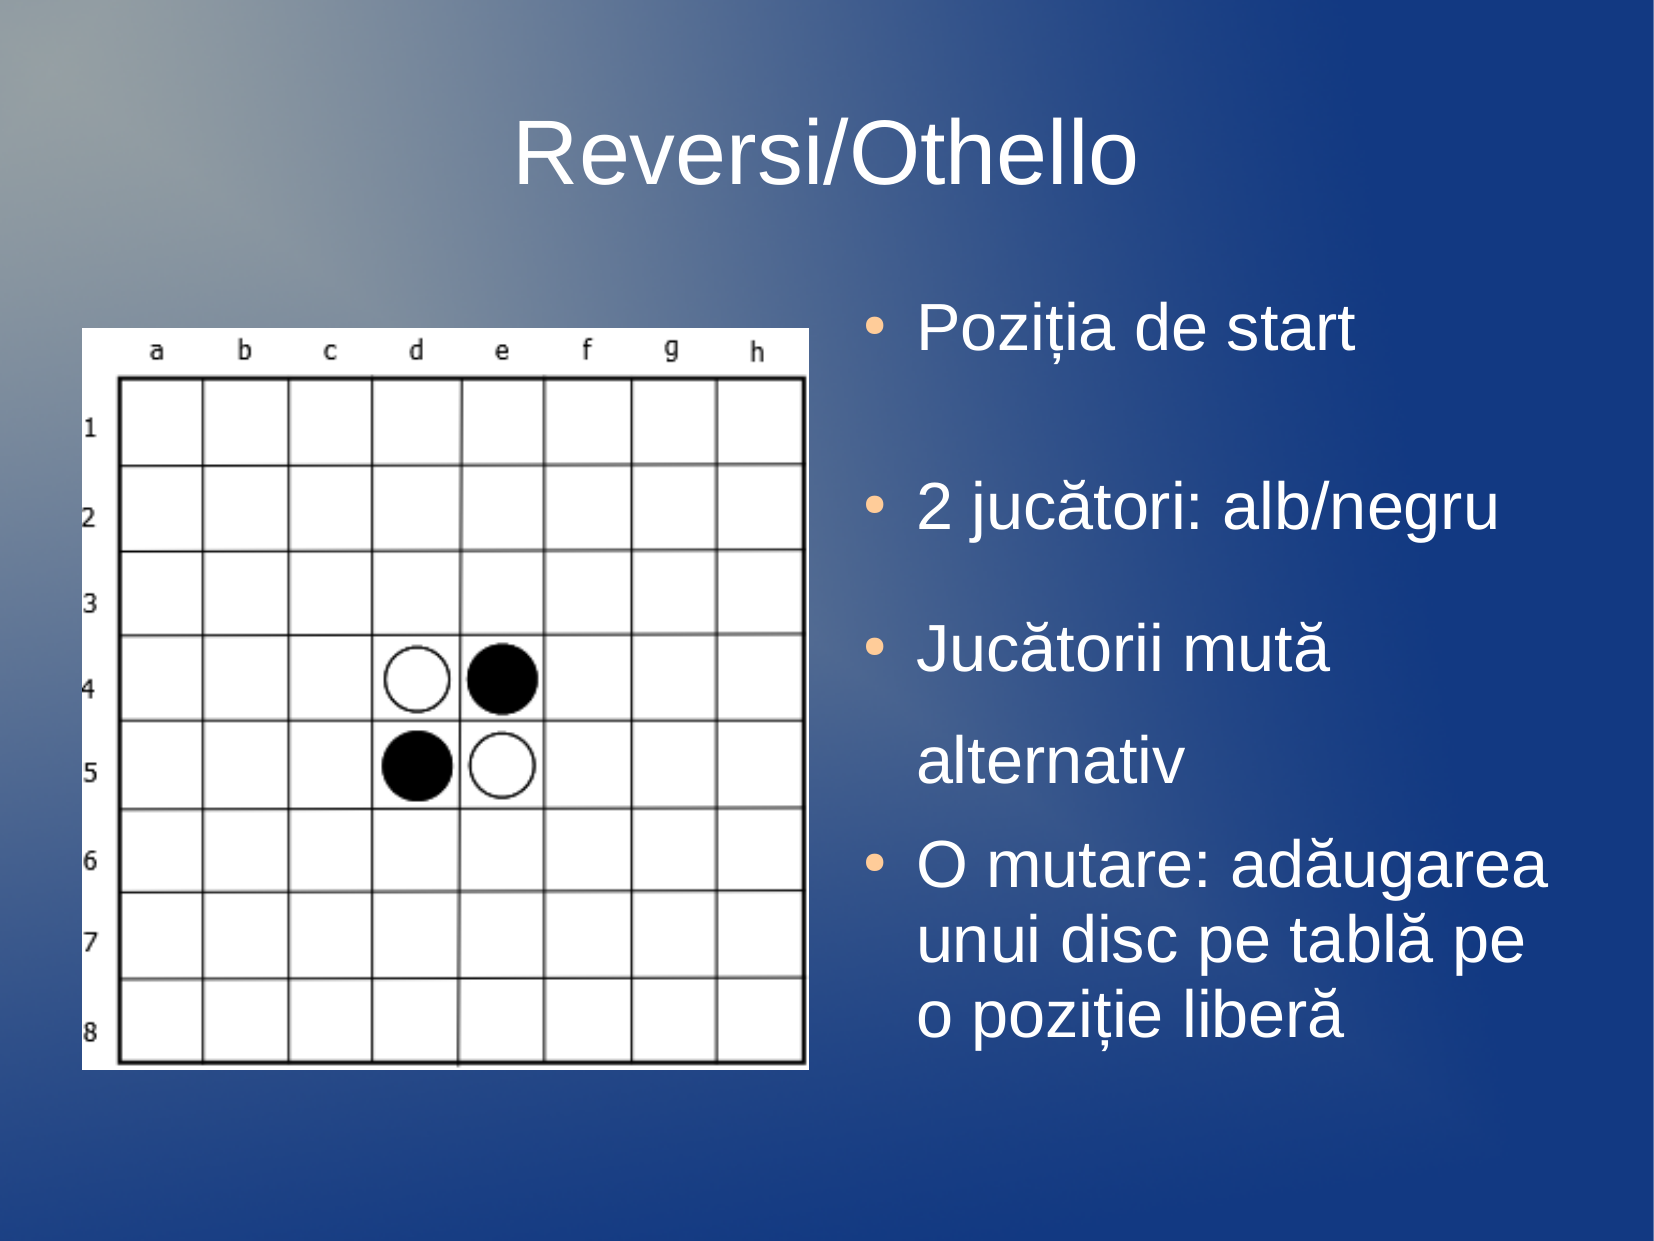

# Reversi/Othello
Poziția de start
2 jucători: alb/negru
Jucătorii mută alternativ
O mutare: adăugarea unui disc pe tablă pe o poziție liberă